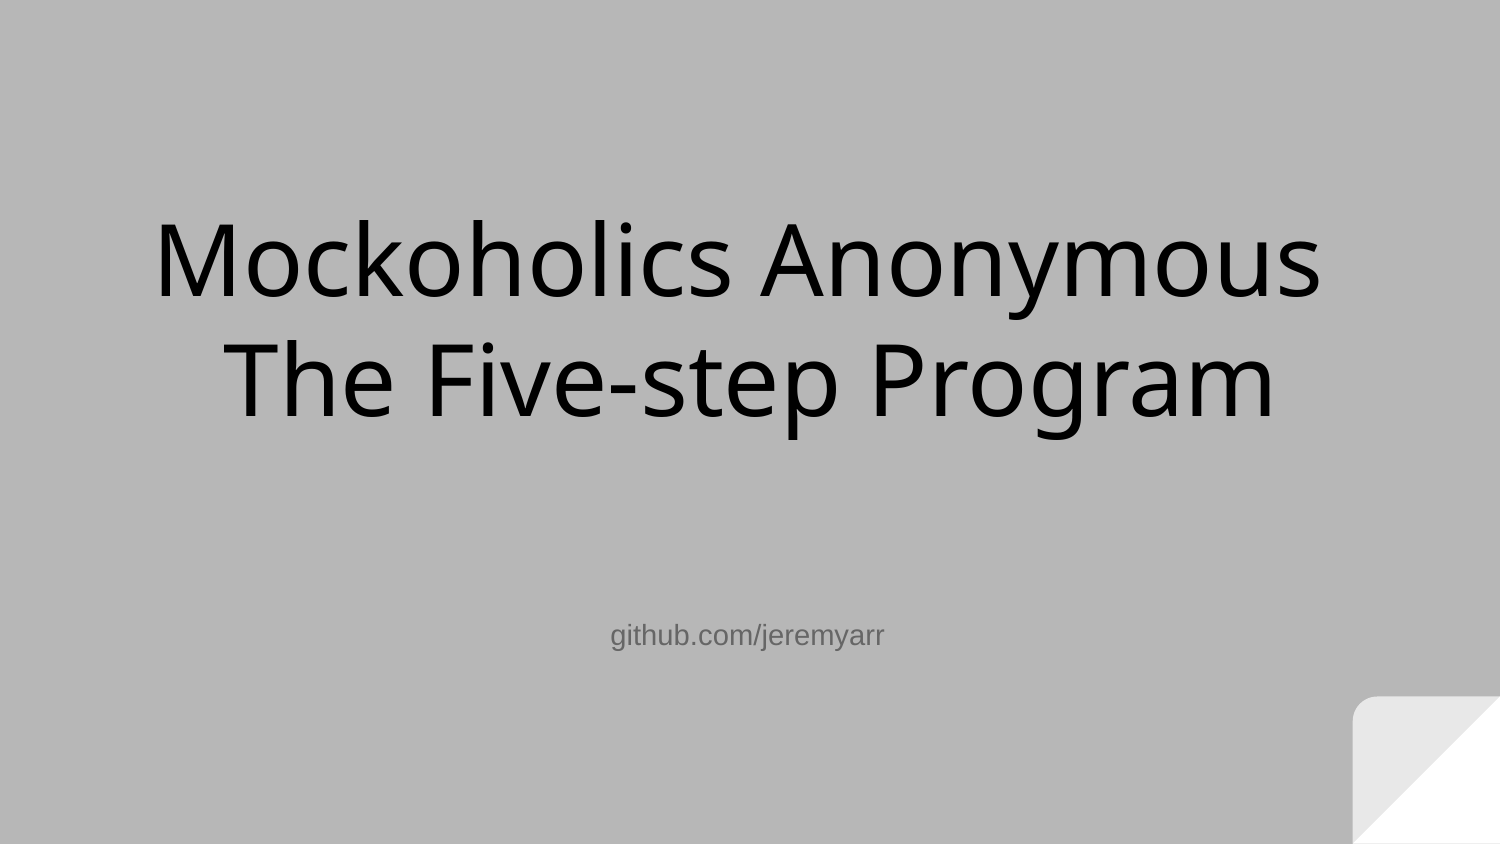

# Mockoholics Anonymous The Five-step Program
github.com/jeremyarr